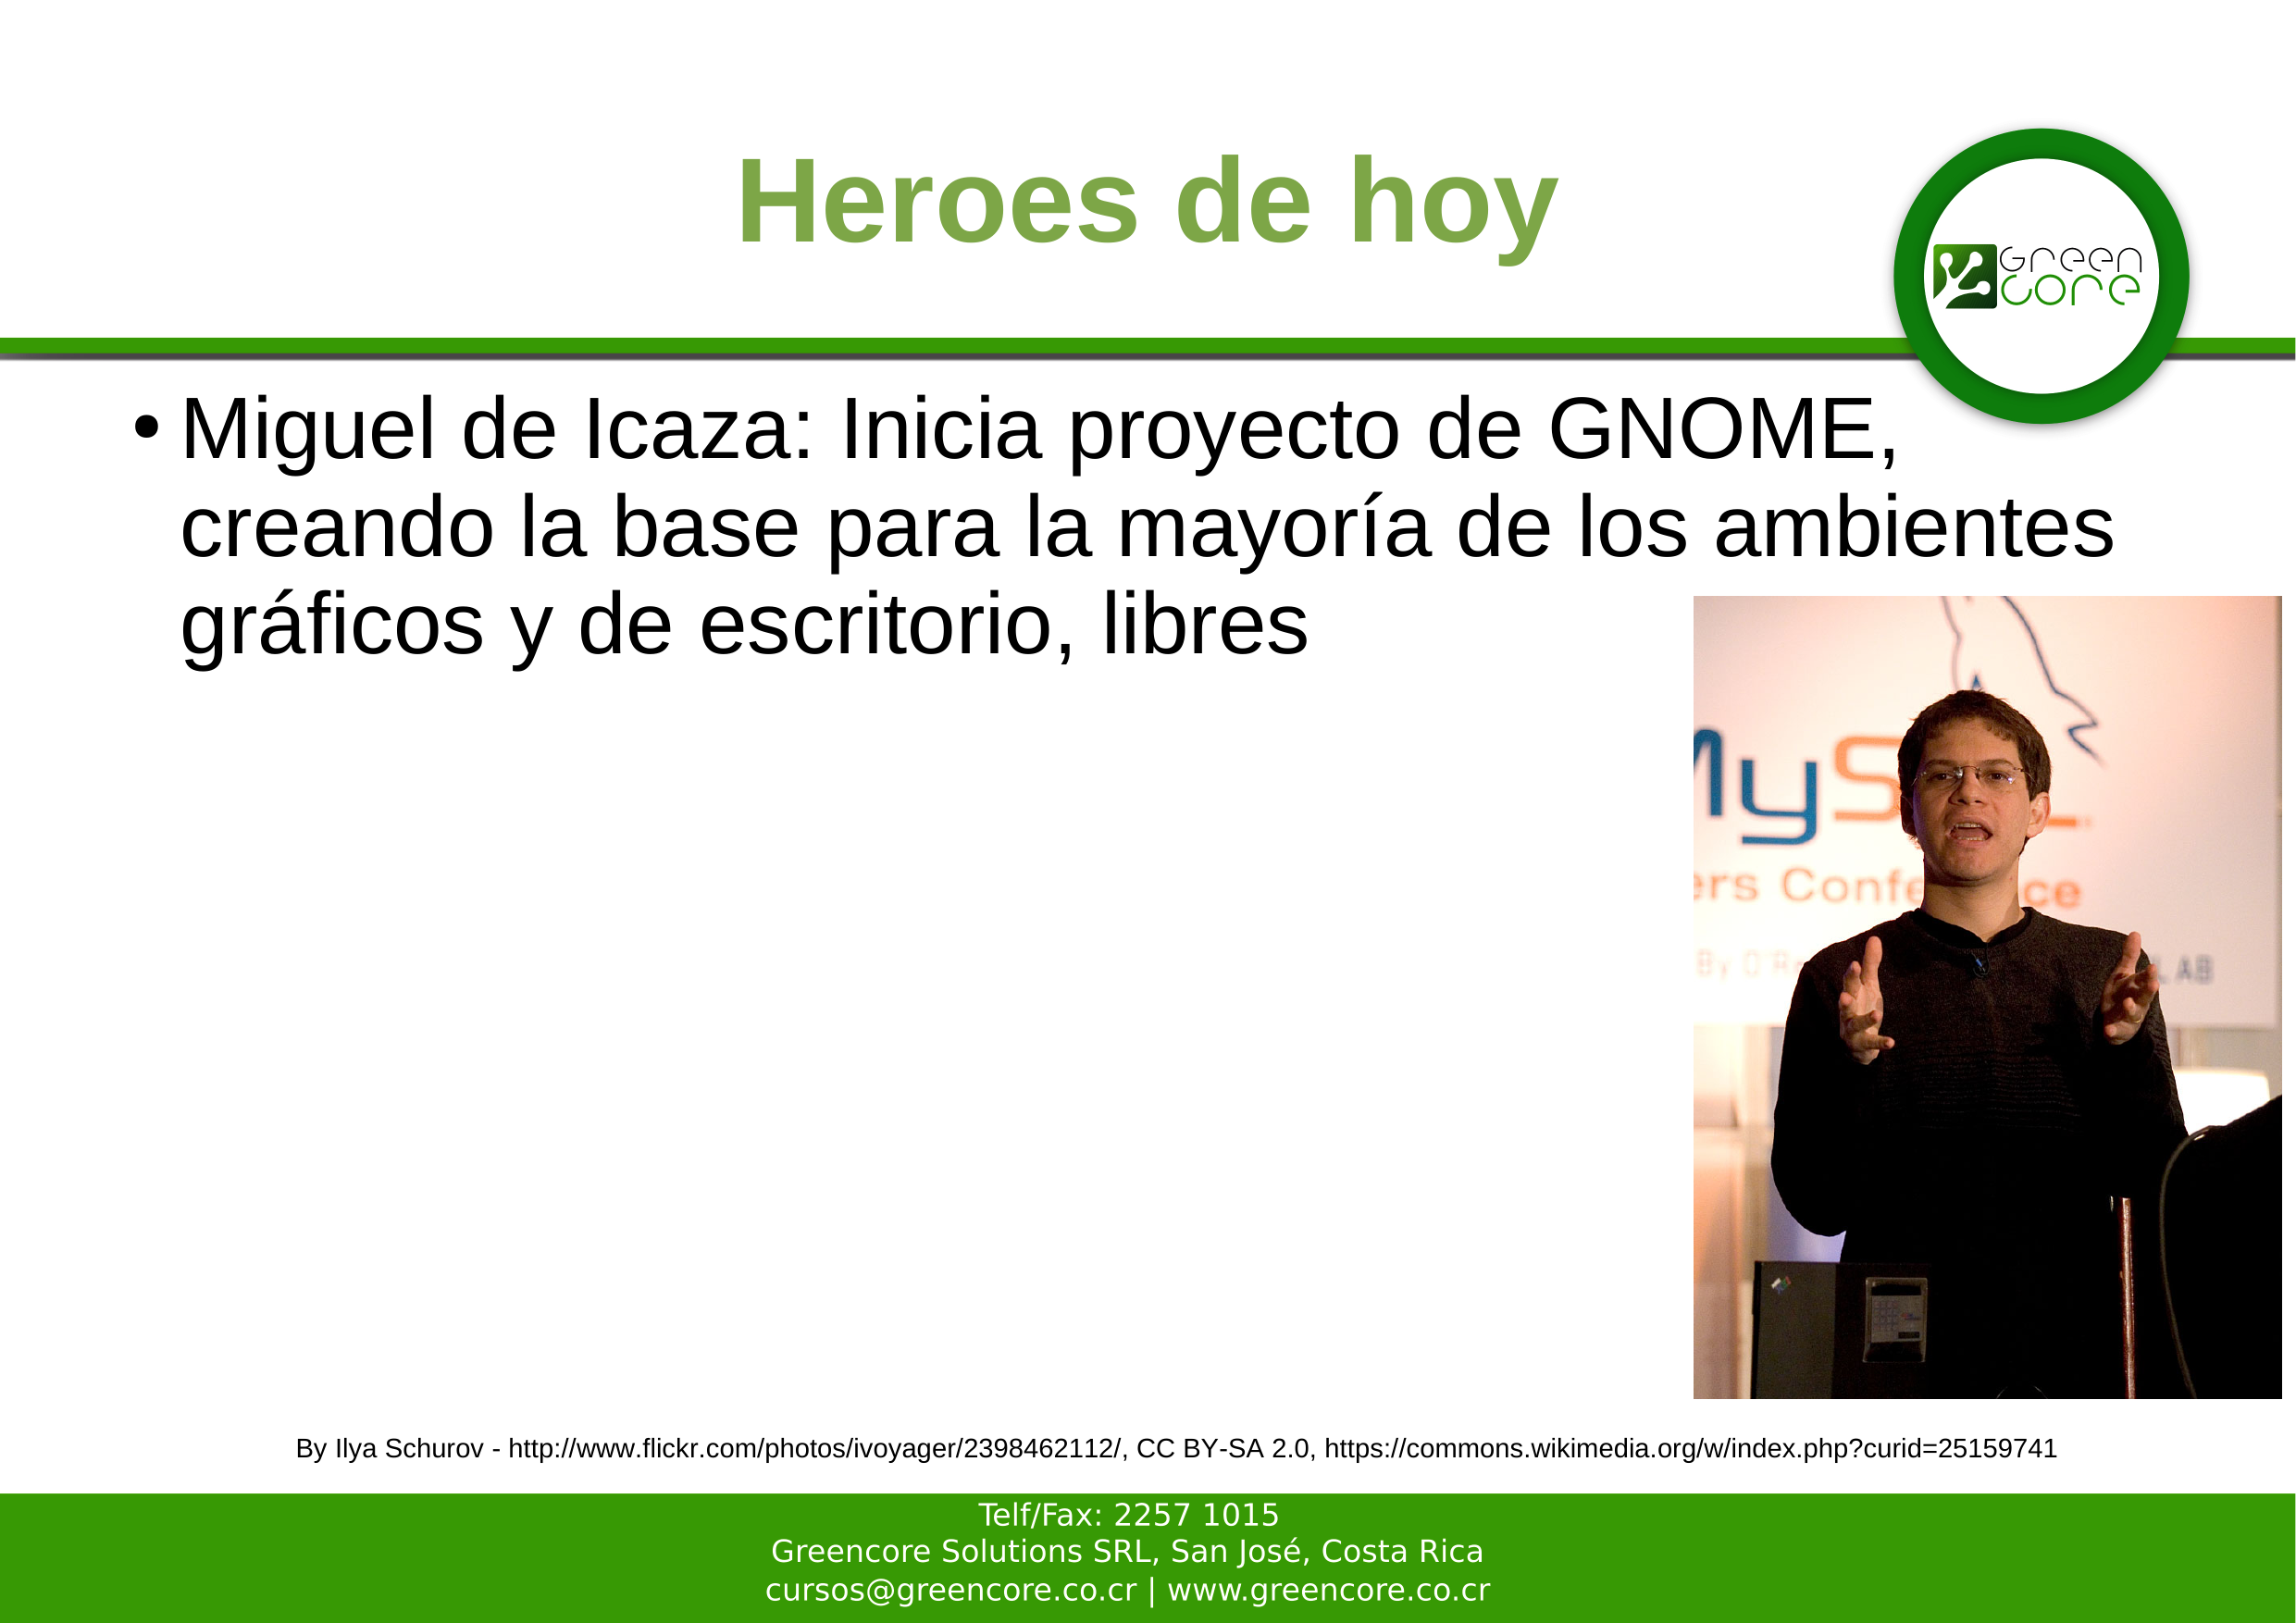

# Heroes de hoy
Miguel de Icaza: Inicia proyecto de GNOME, creando la base para la mayoría de los ambientes gráficos y de escritorio, libres
By Ilya Schurov - http://www.flickr.com/photos/ivoyager/2398462112/, CC BY-SA 2.0, https://commons.wikimedia.org/w/index.php?curid=25159741